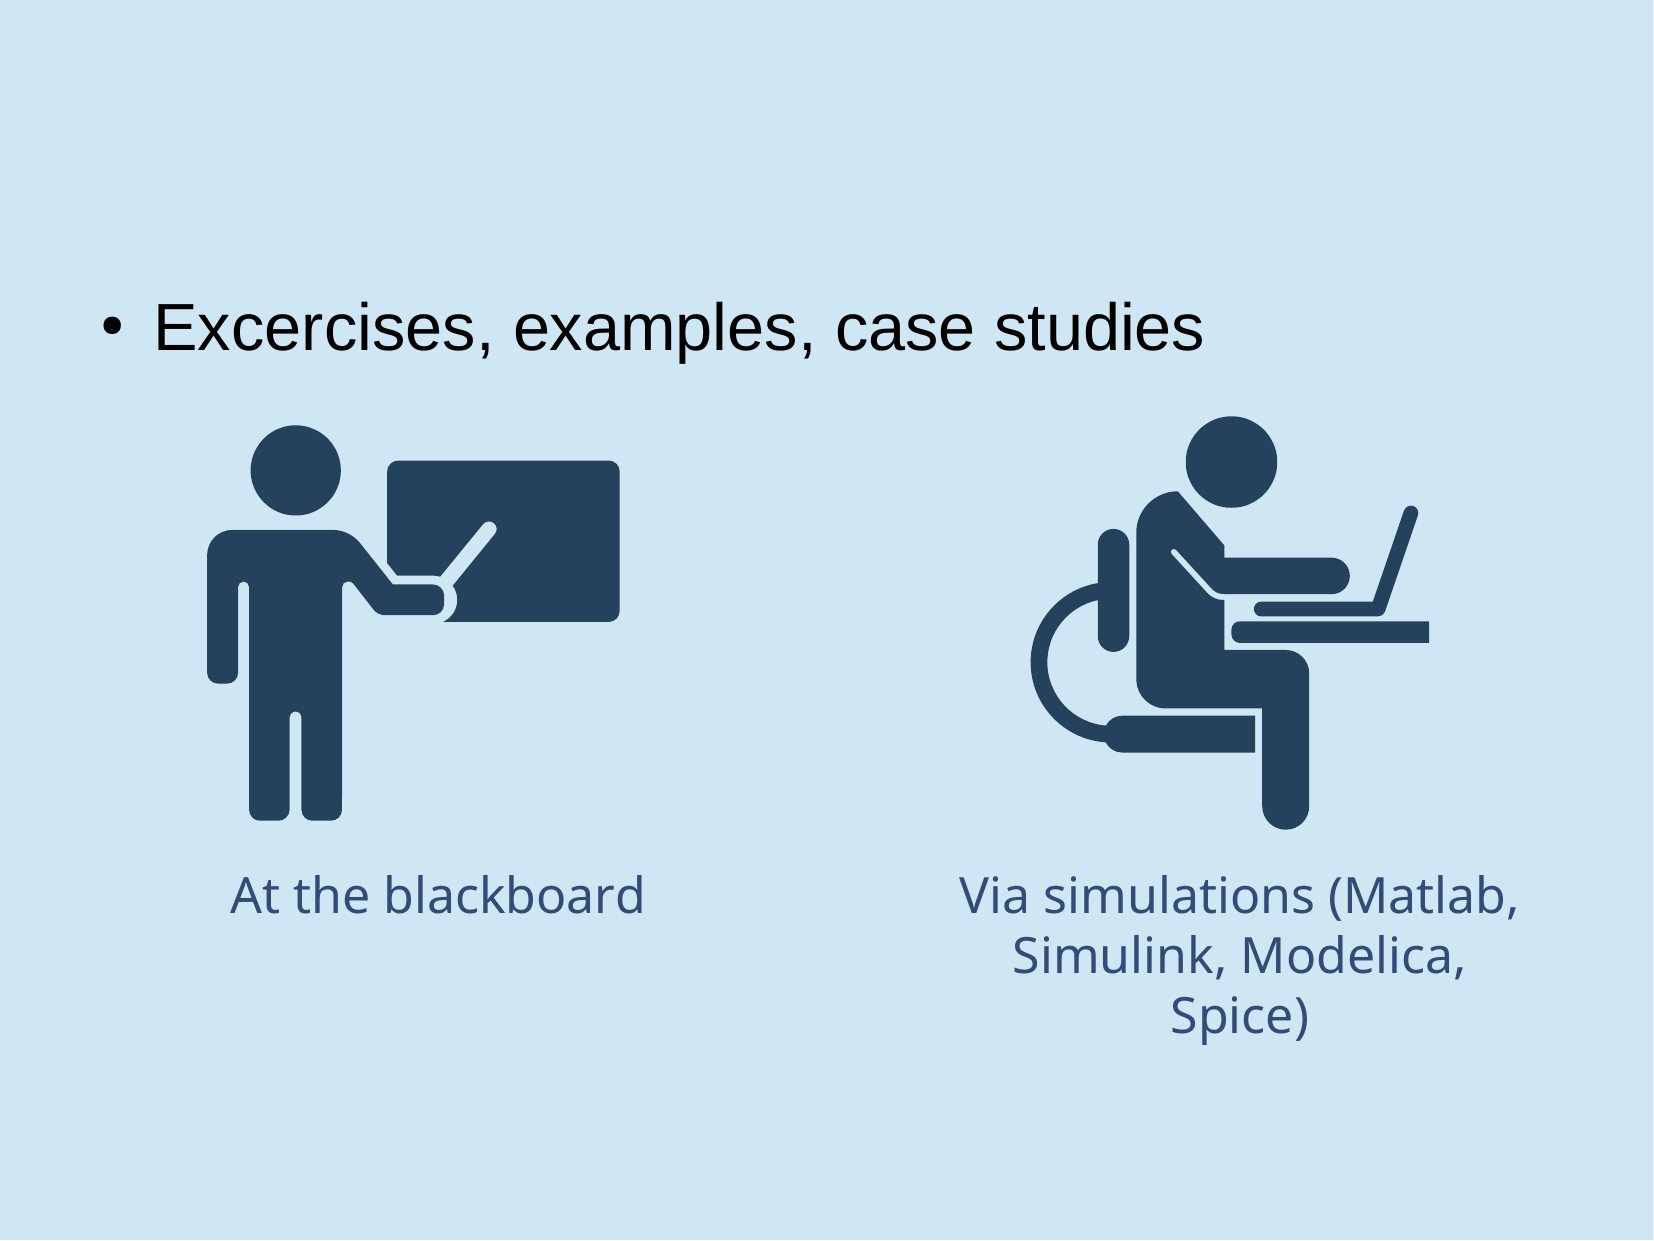

# Excercises, examples, case studies
At the blackboard
Via simulations (Matlab, Simulink, Modelica, Spice)